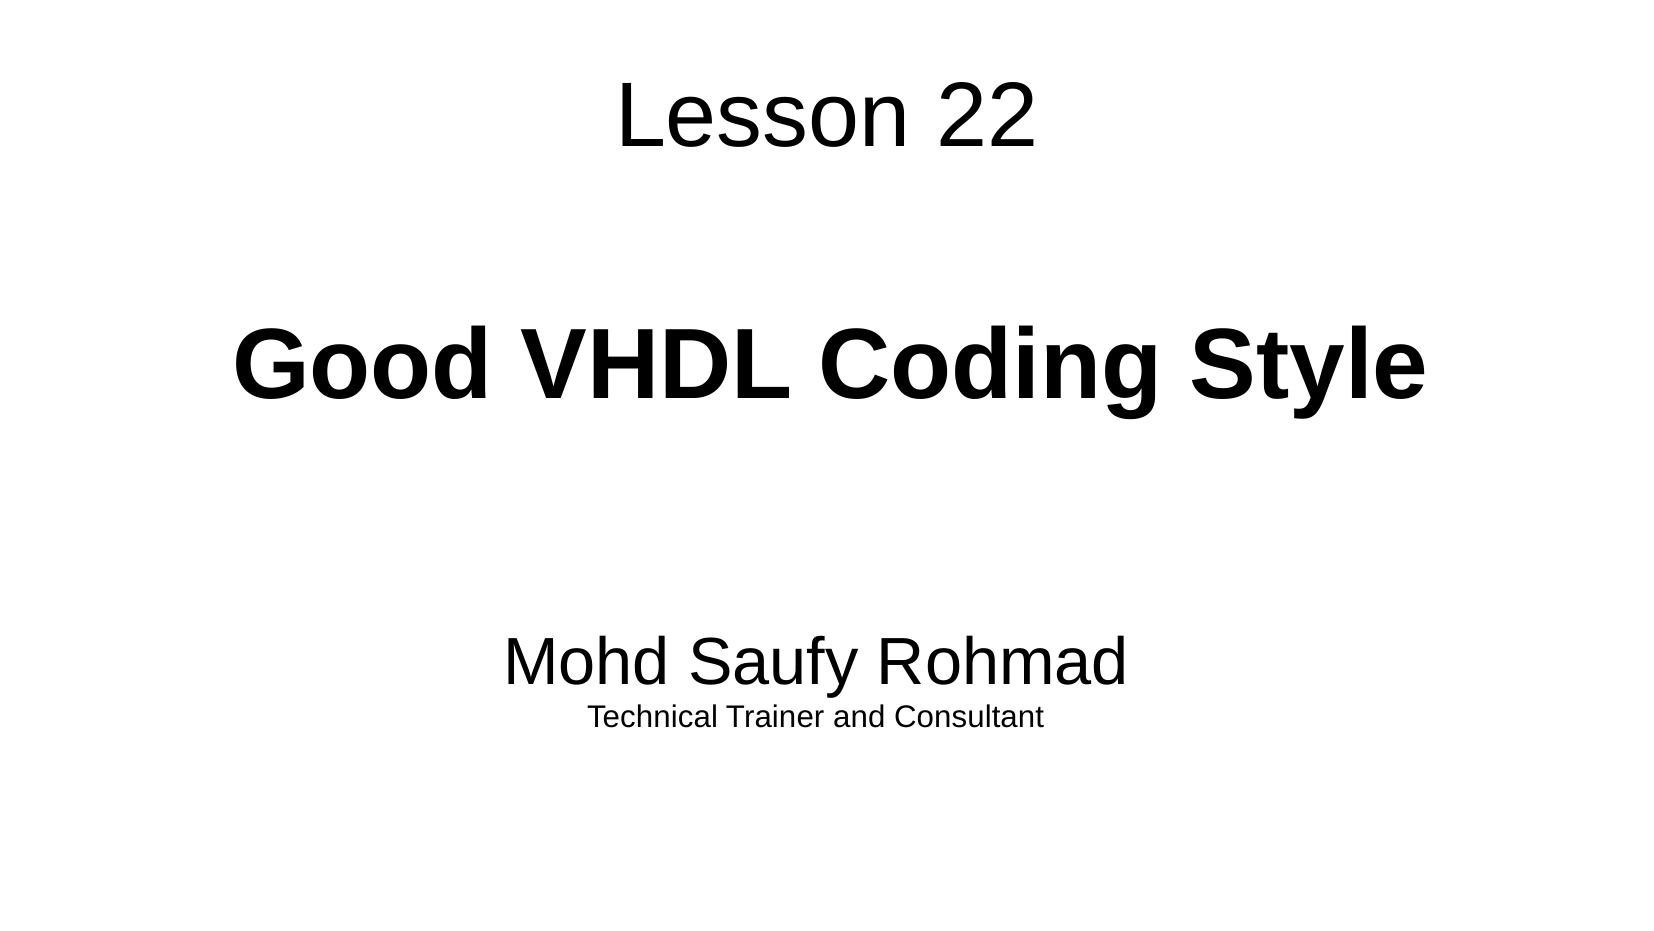

# Lesson 22
Good VHDL Coding Style
Mohd Saufy Rohmad
Technical Trainer and Consultant